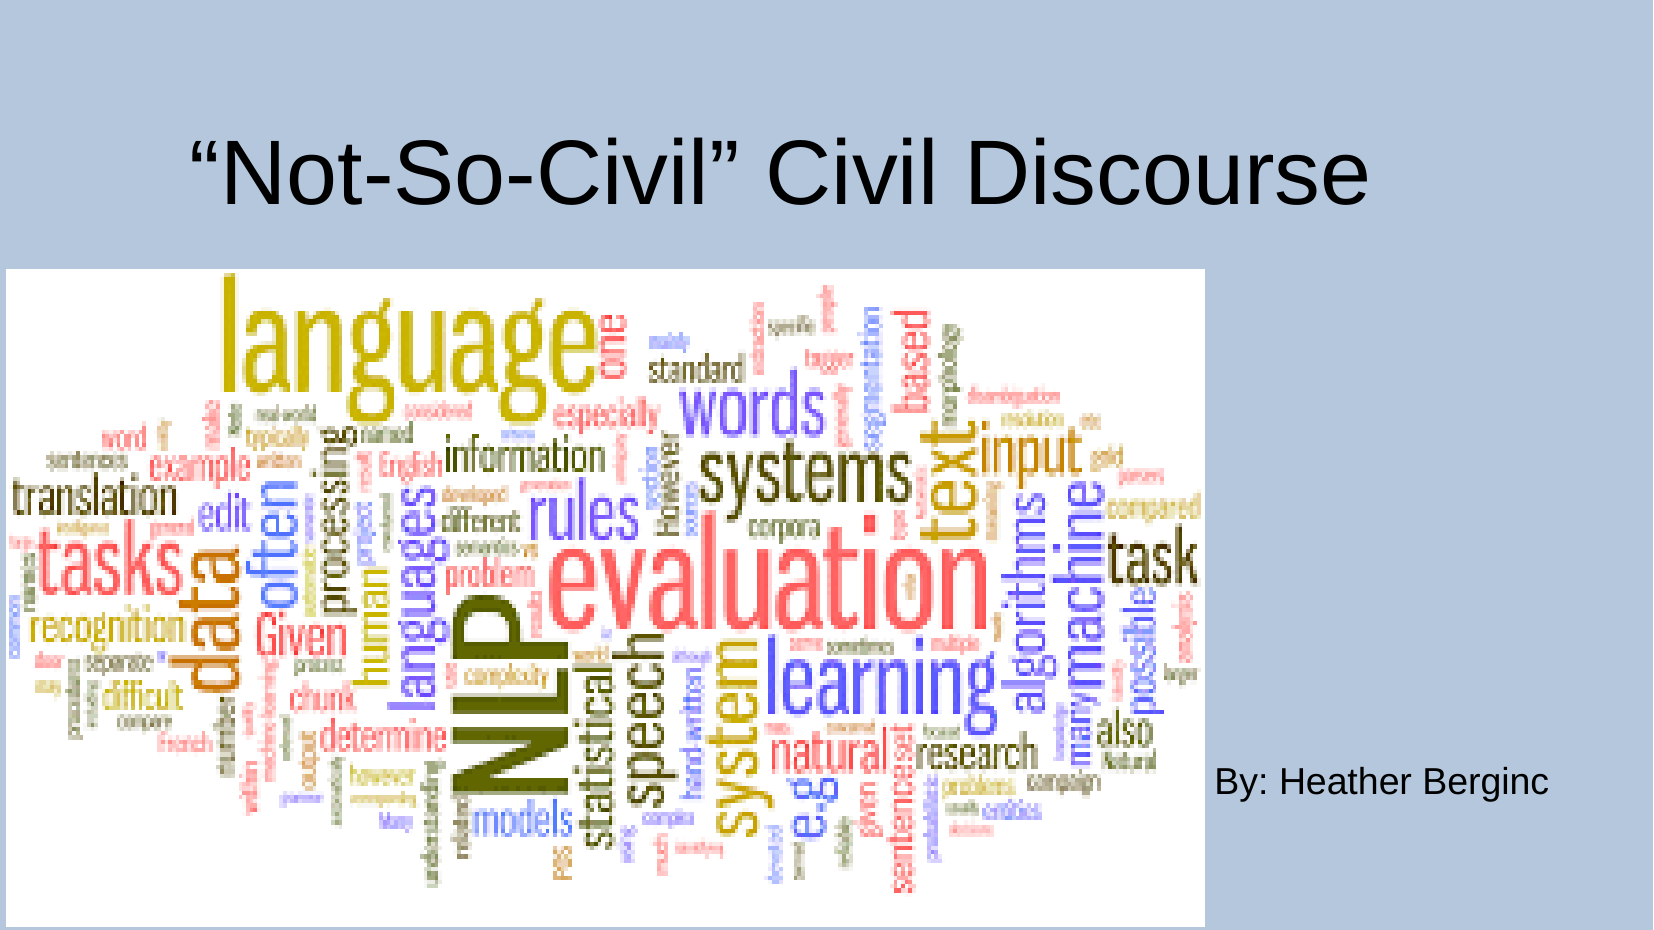

# “Not-So-Civil” Civil Discourse
By: Heather Berginc